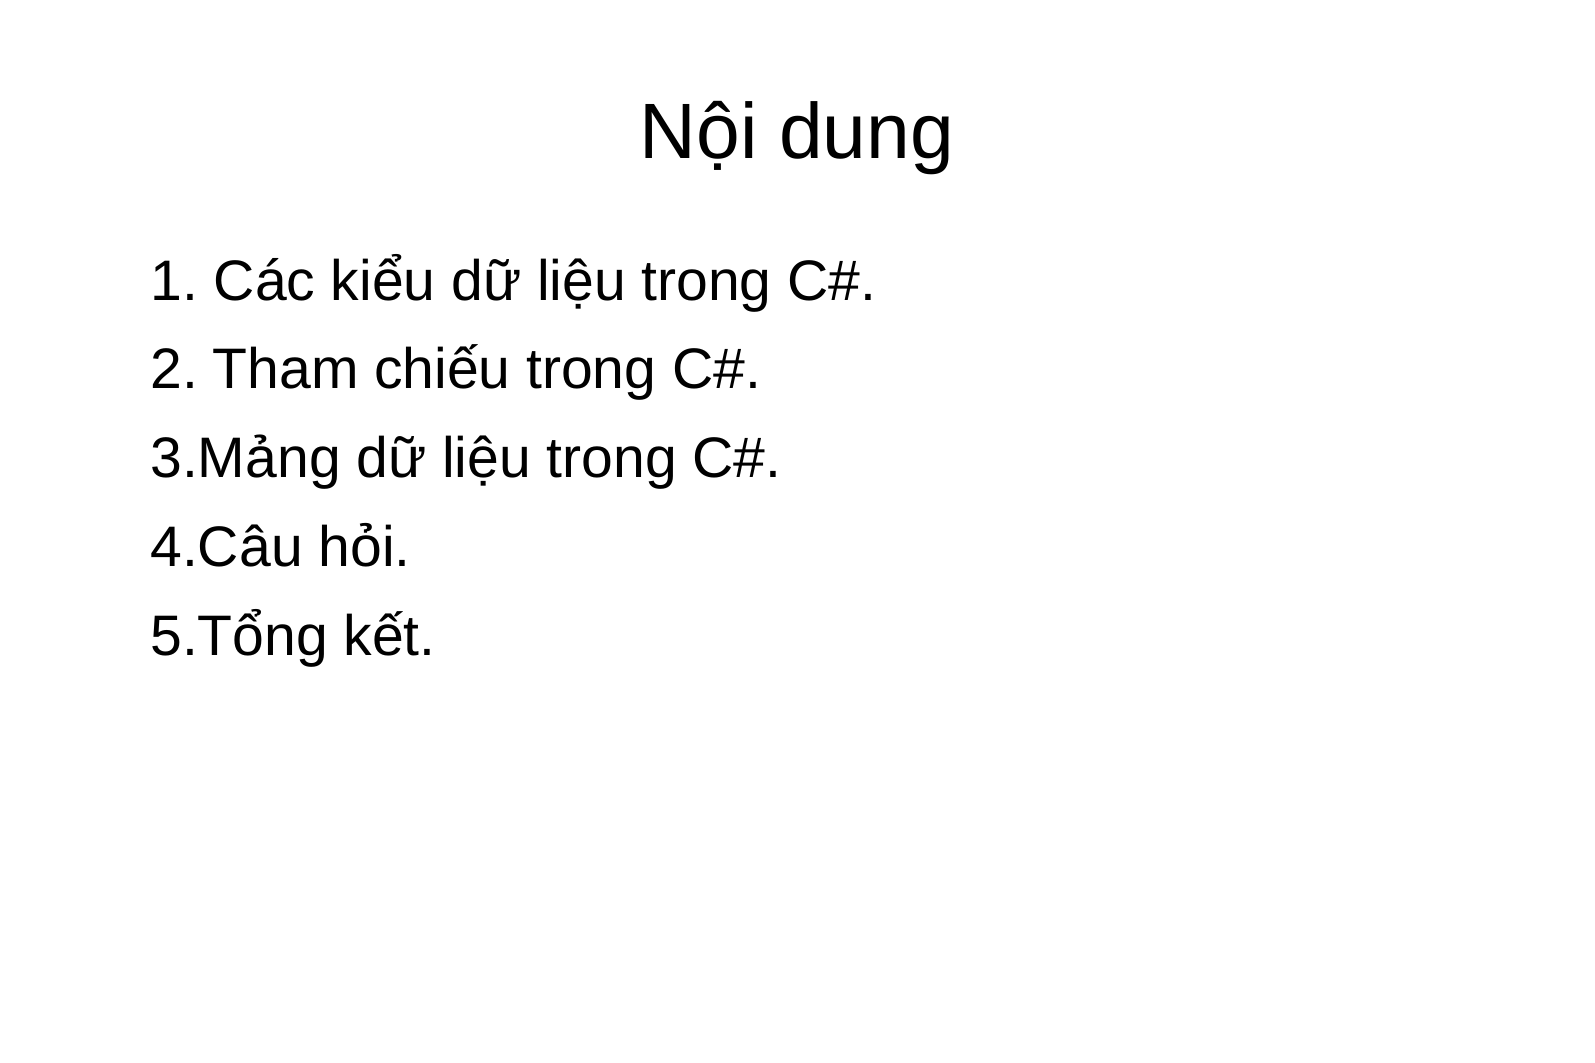

# Nội dung
1. Các kiểu dữ liệu trong C#.
2. Tham chiếu trong C#.
3.Mảng dữ liệu trong C#.
4.Câu hỏi.
5.Tổng kết.